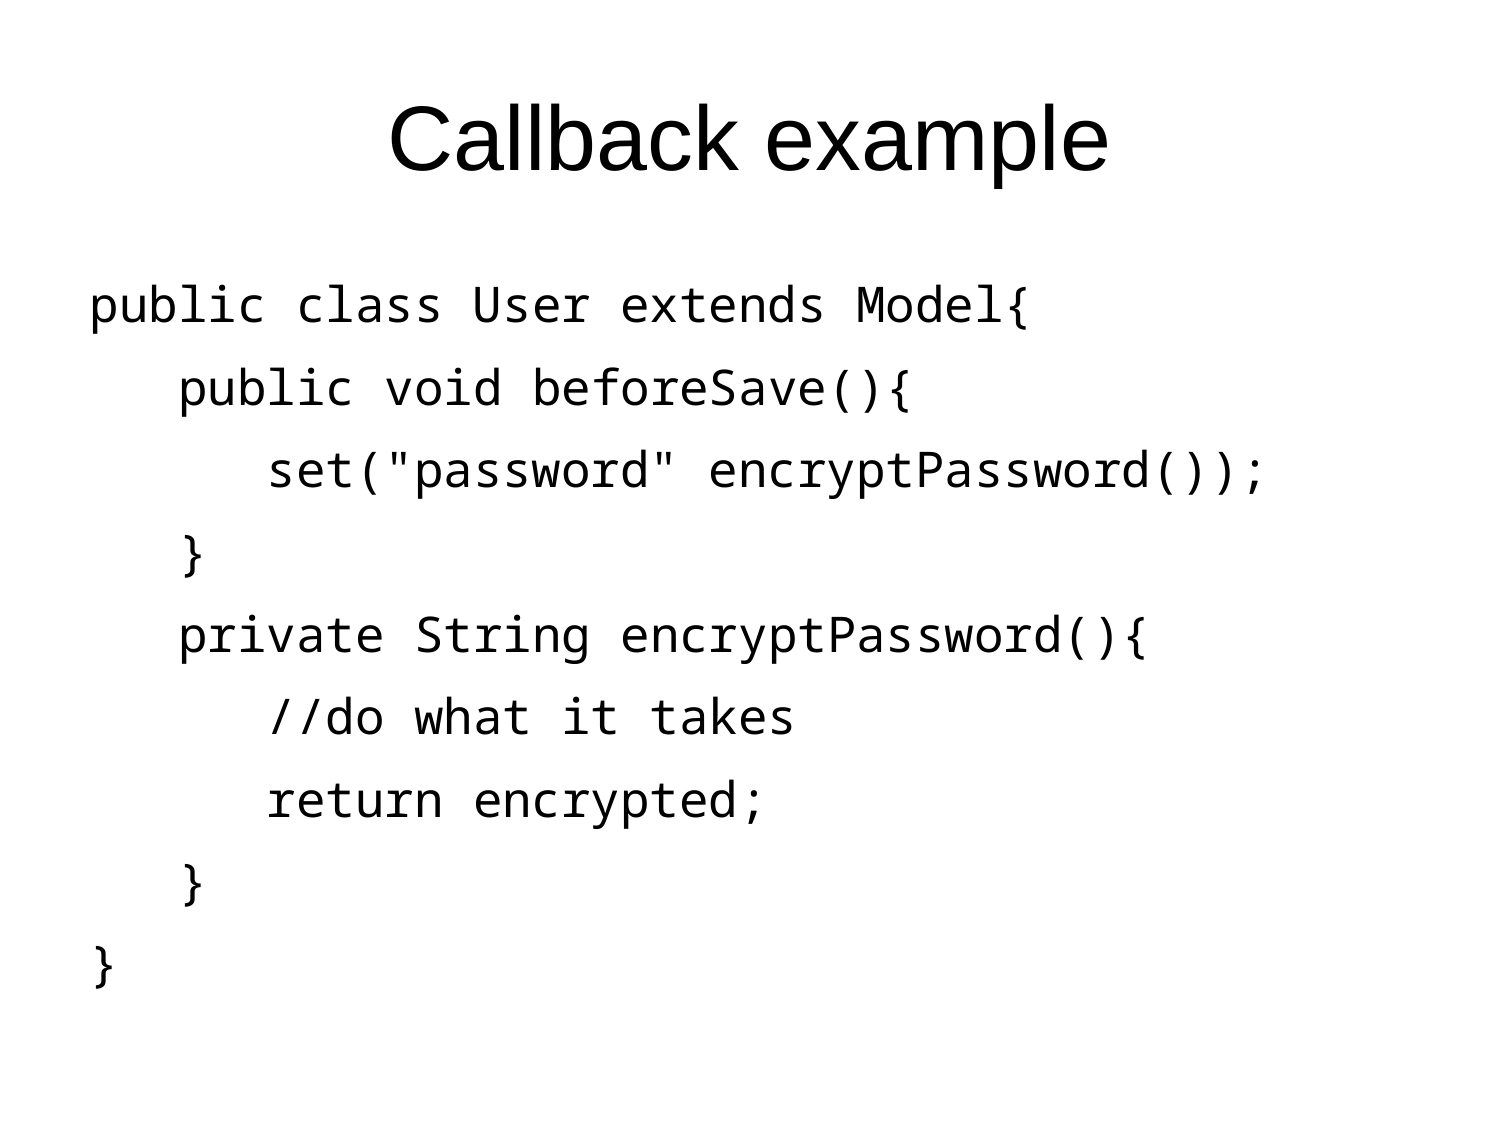

# Callback example
public class User extends Model{
 public void beforeSave(){
 set("password" encryptPassword());
 }
 private String encryptPassword(){
 //do what it takes
 return encrypted;
 }
}